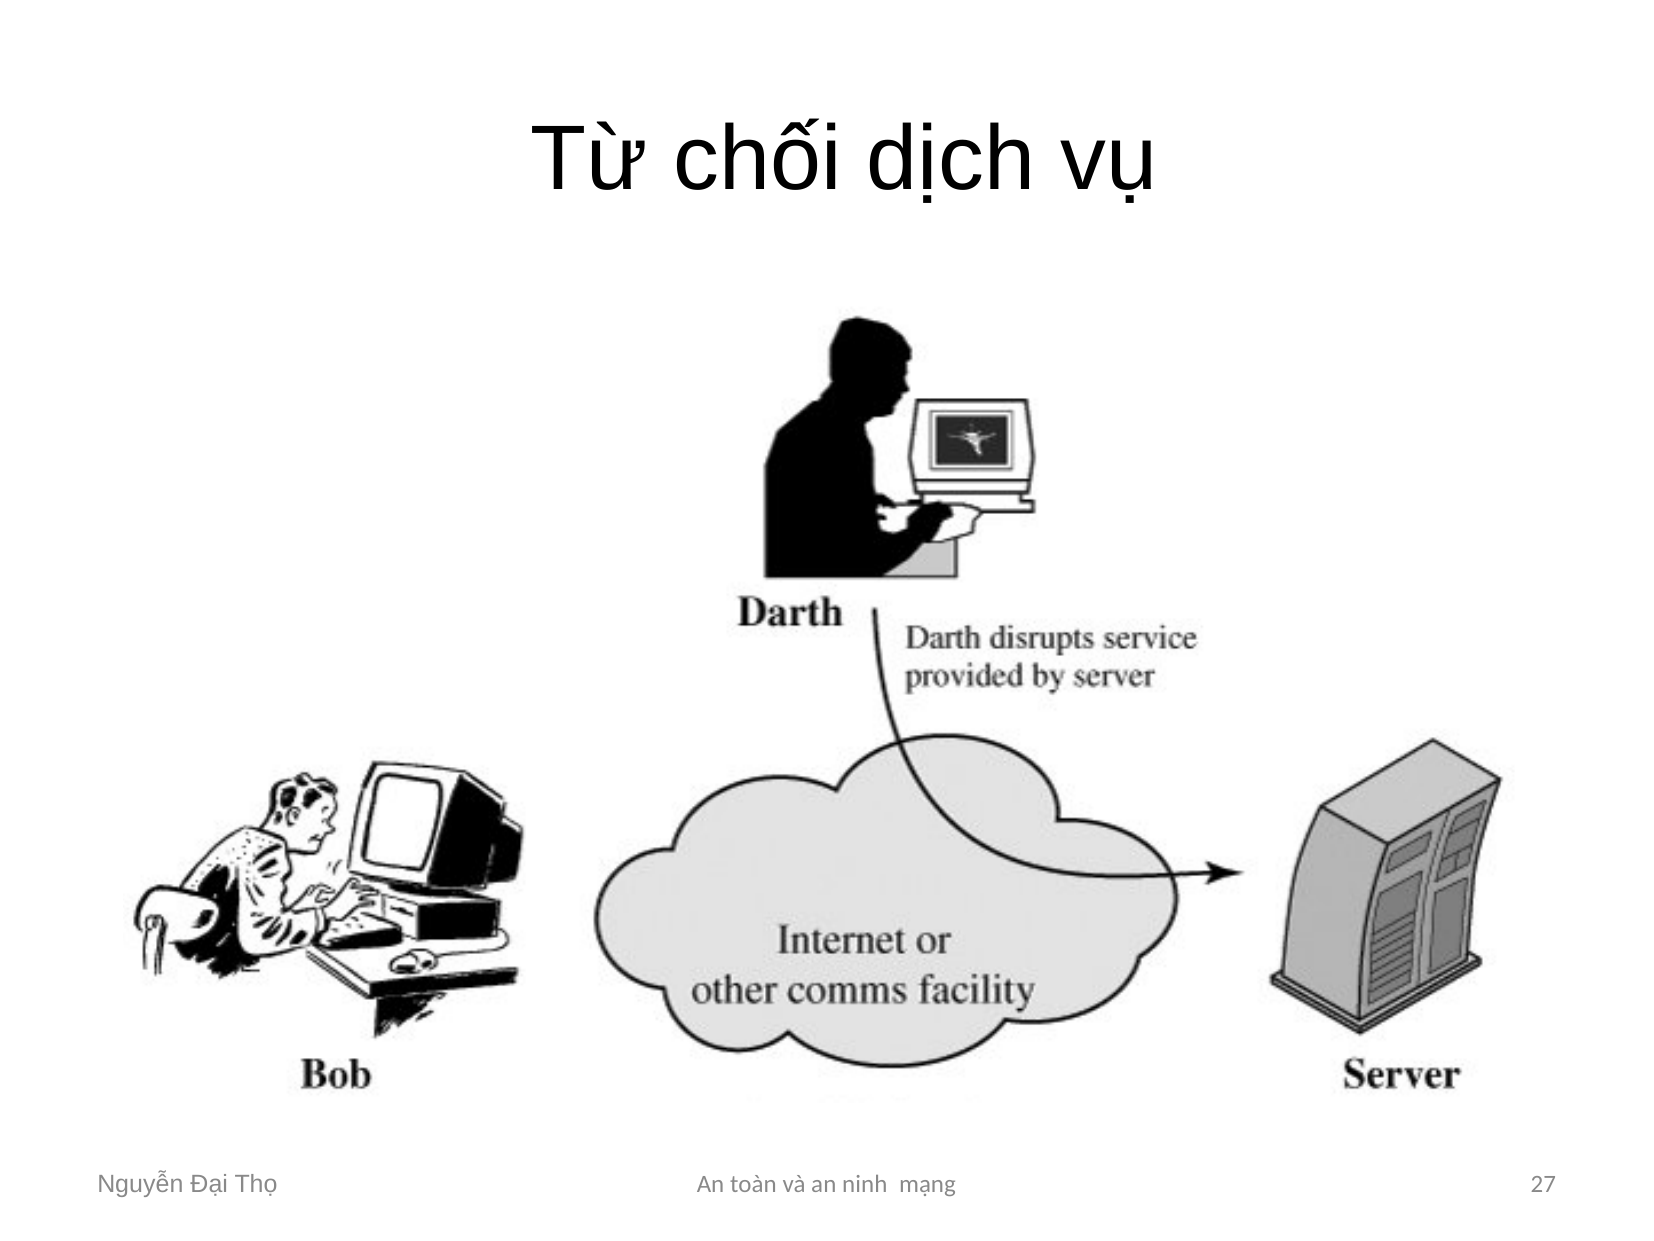

# Từ chối dịch vụ
Nguyễn Đại Thọ
An toàn và an ninh mạng